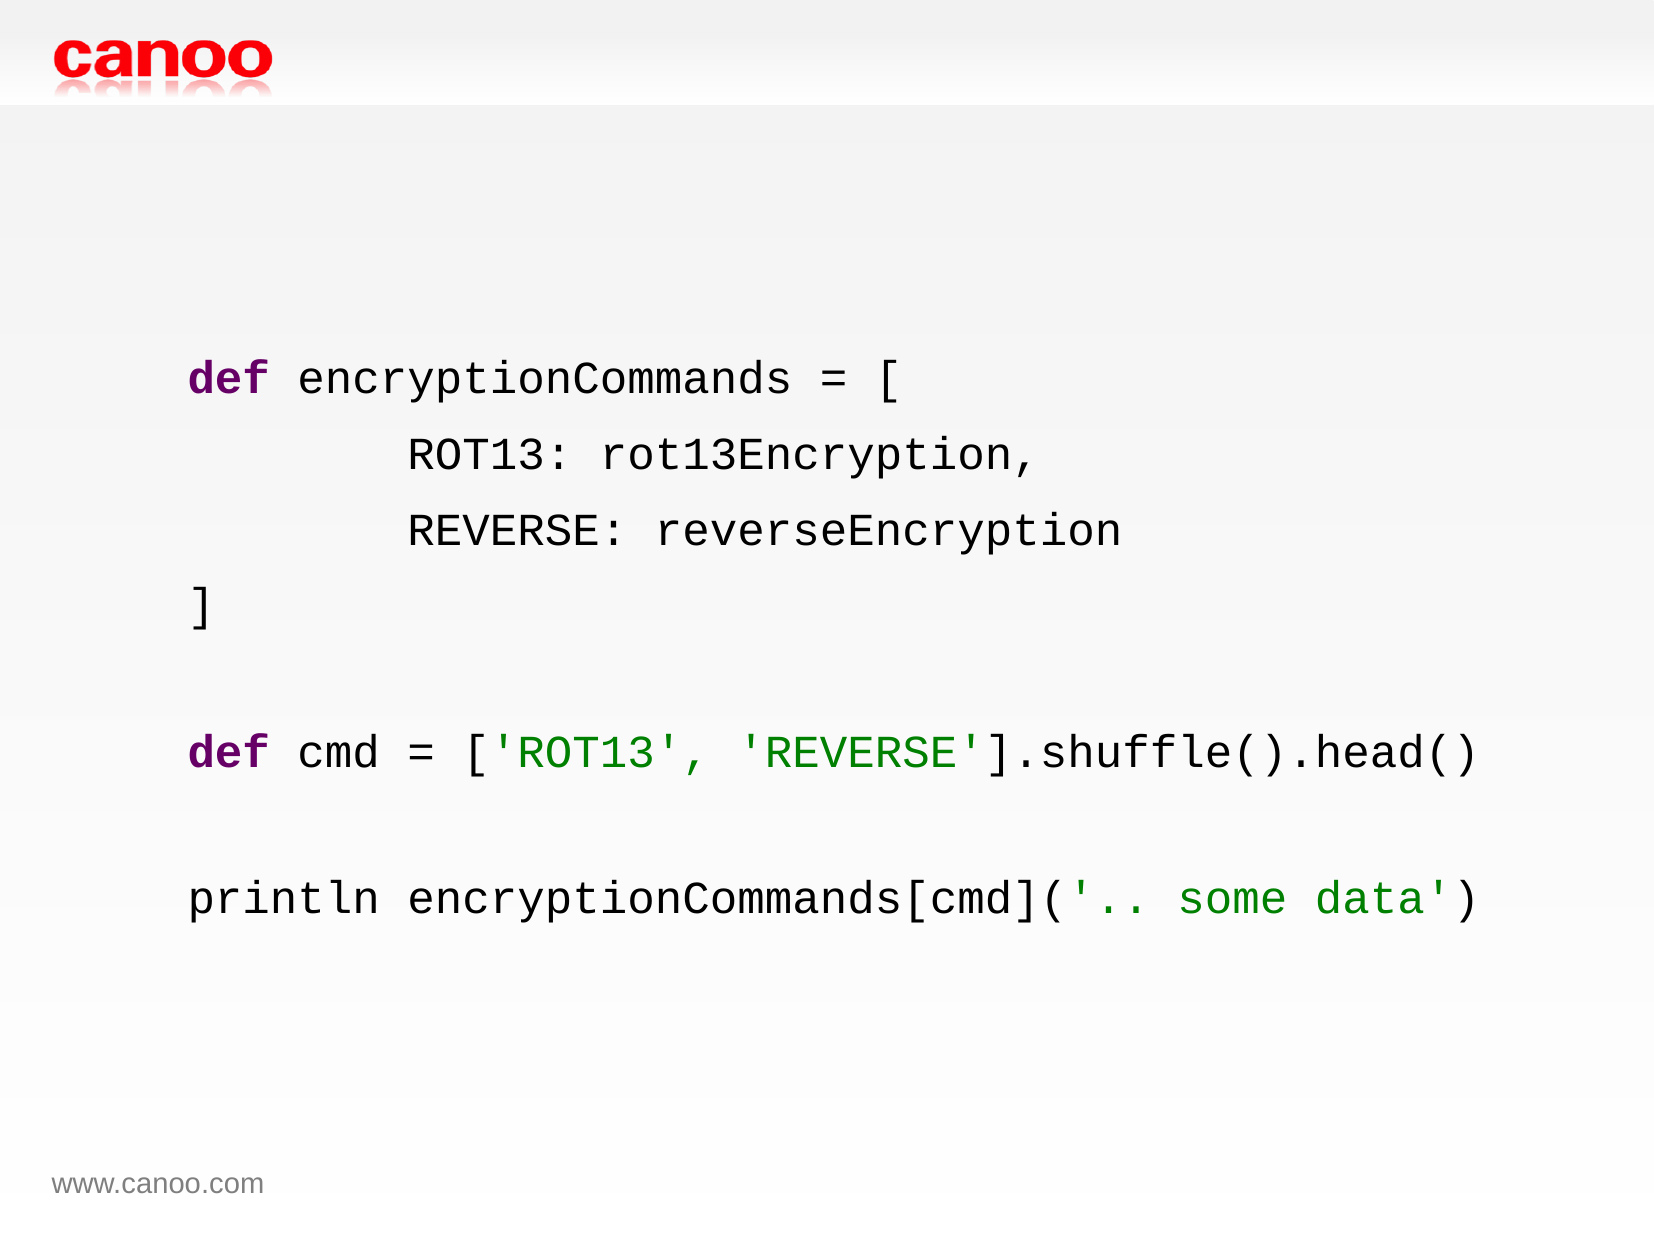

def encryptionCommands = [
 ROT13: rot13Encryption,
 REVERSE: reverseEncryption
]
def cmd = ['ROT13', 'REVERSE'].shuffle().head()
println encryptionCommands[cmd]('.. some data')